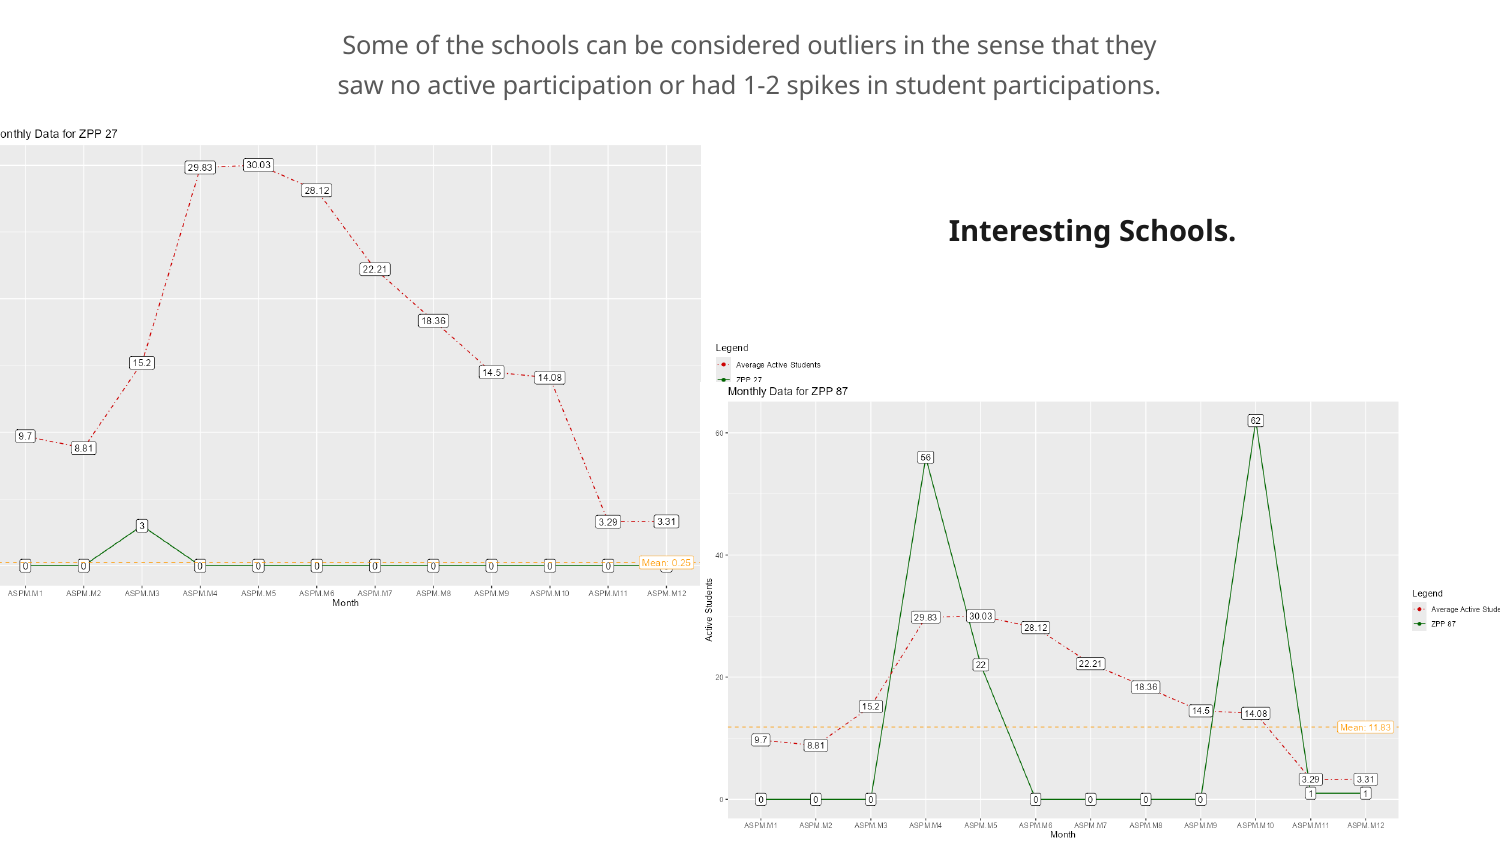

Some of the schools can be considered outliers in the sense that they saw no active participation or had 1-2 spikes in student participations.
# Interesting Schools.